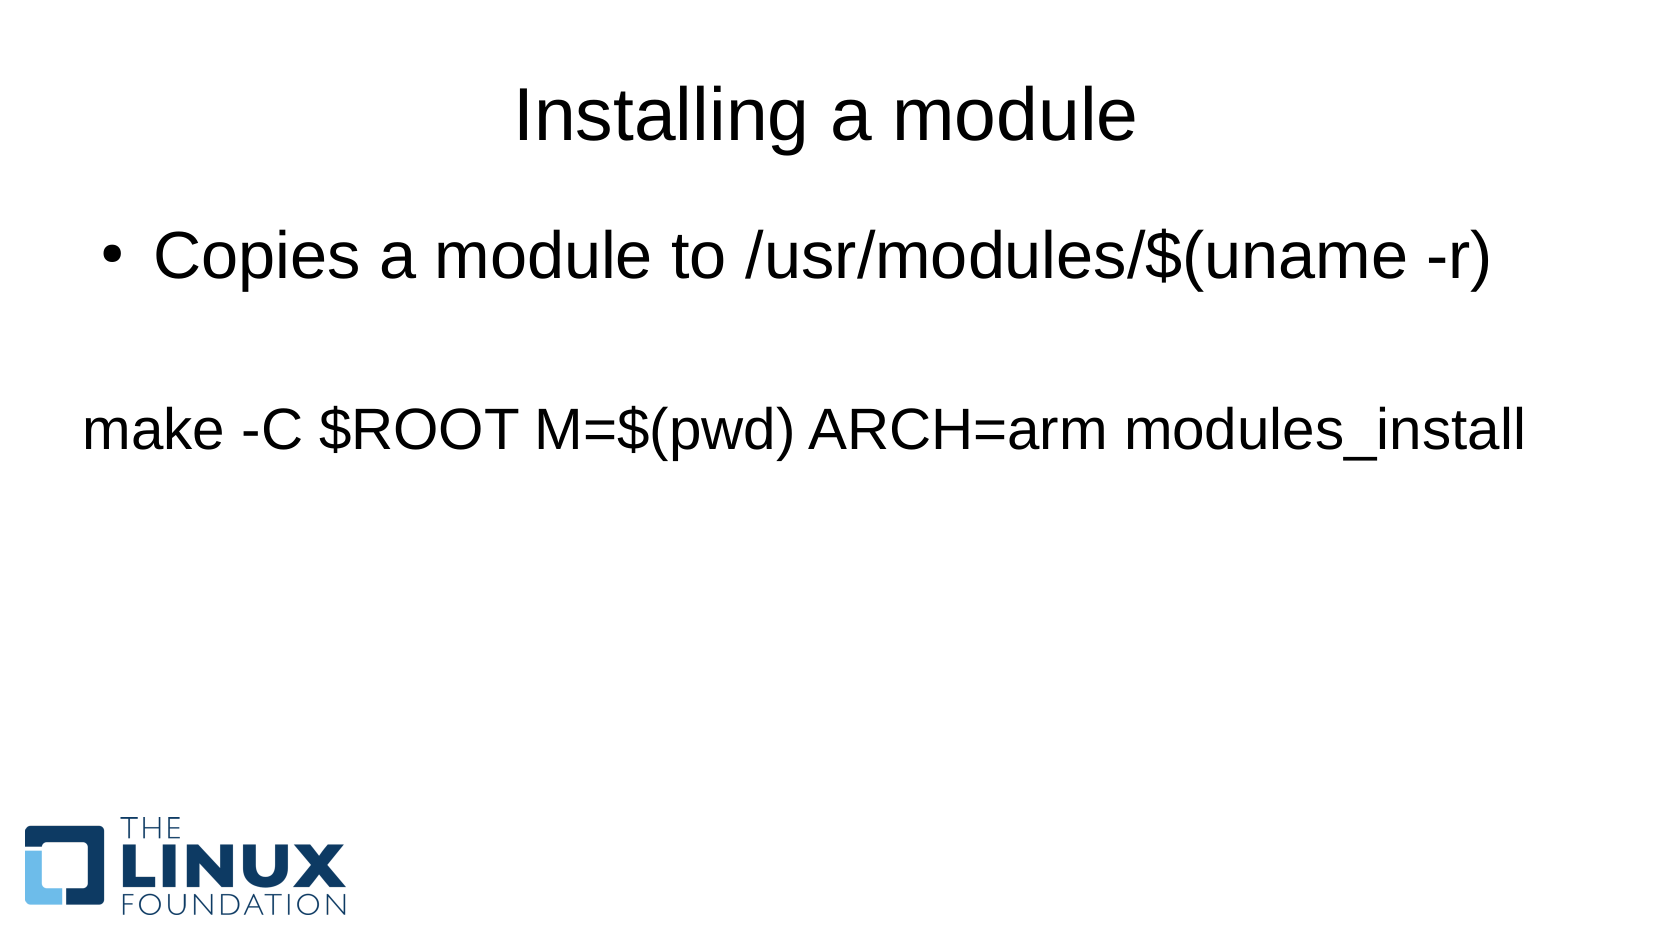

# Installing a module
Copies a module to /usr/modules/$(uname -r)
make -C $ROOT M=$(pwd) ARCH=arm modules_install